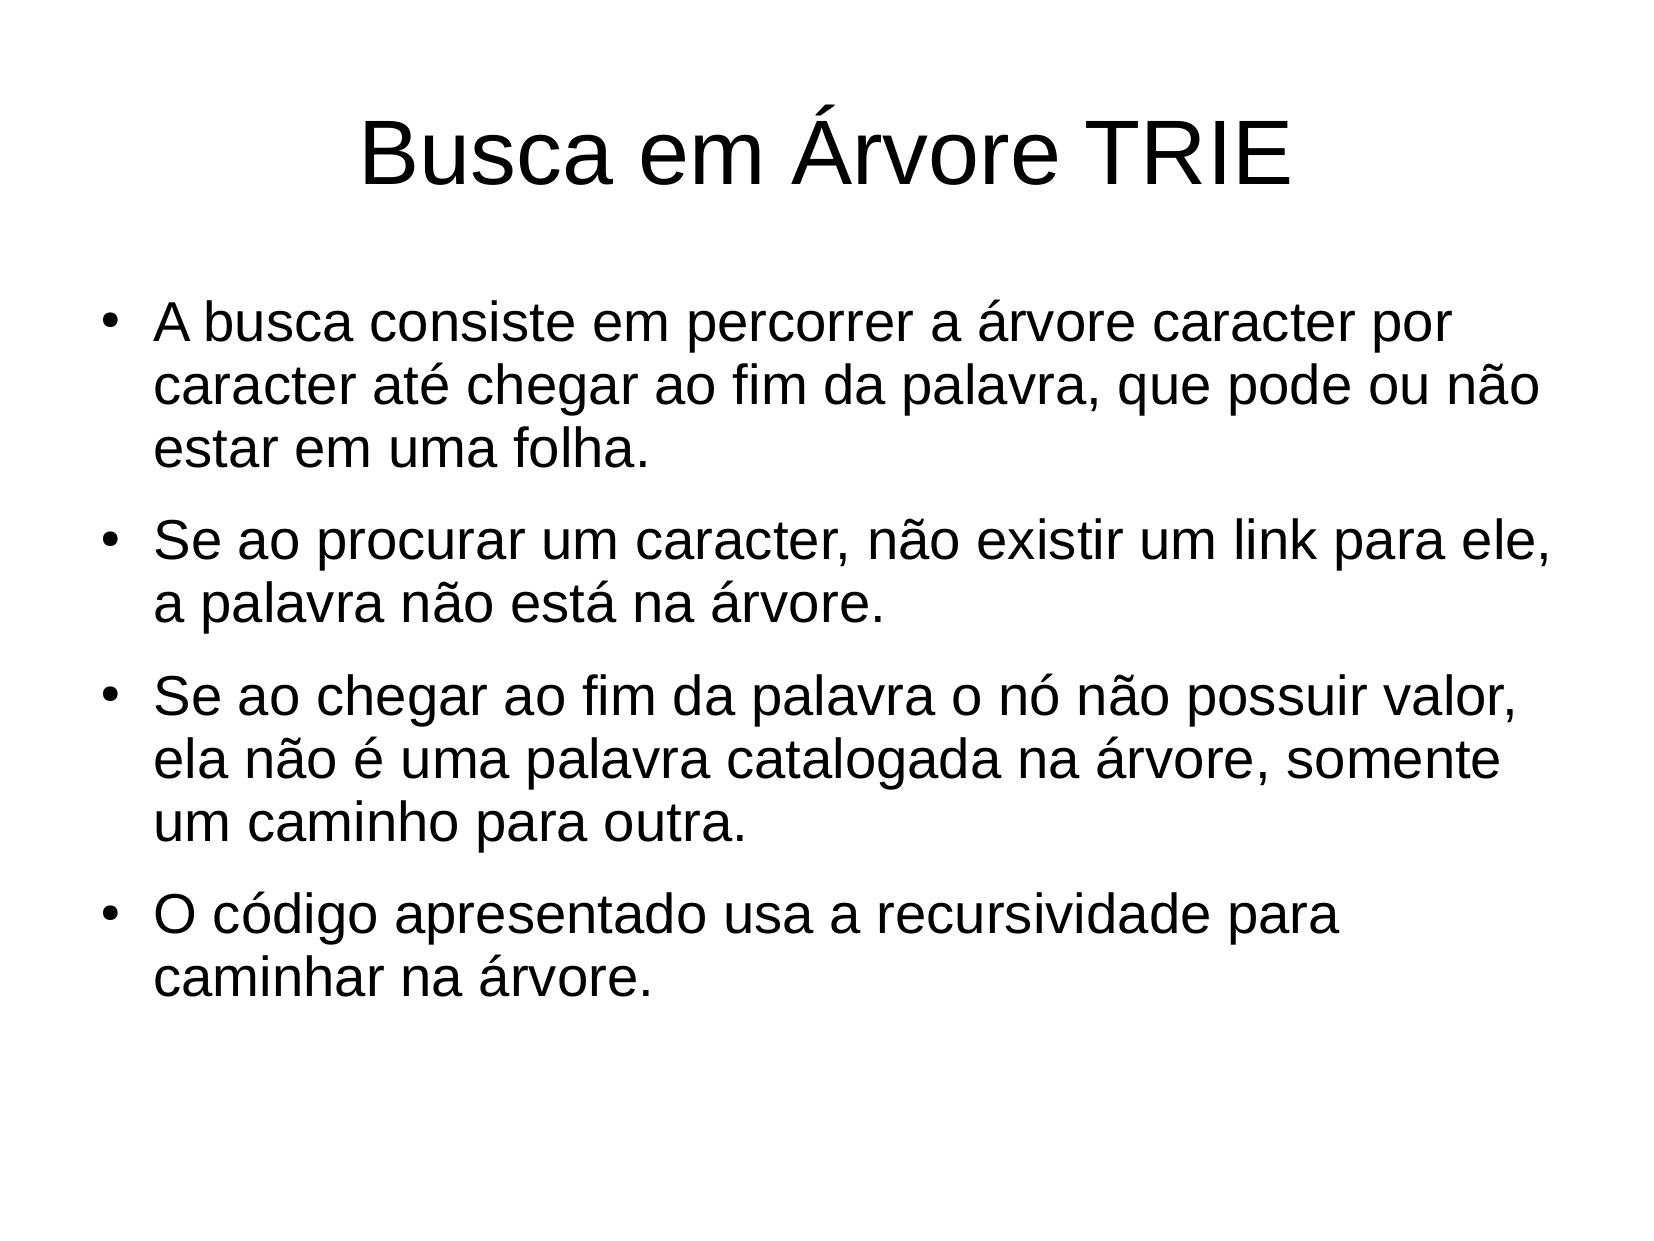

# Busca em Árvore TRIE
A busca consiste em percorrer a árvore caracter por caracter até chegar ao fim da palavra, que pode ou não estar em uma folha.
Se ao procurar um caracter, não existir um link para ele, a palavra não está na árvore.
Se ao chegar ao fim da palavra o nó não possuir valor, ela não é uma palavra catalogada na árvore, somente um caminho para outra.
O código apresentado usa a recursividade para caminhar na árvore.